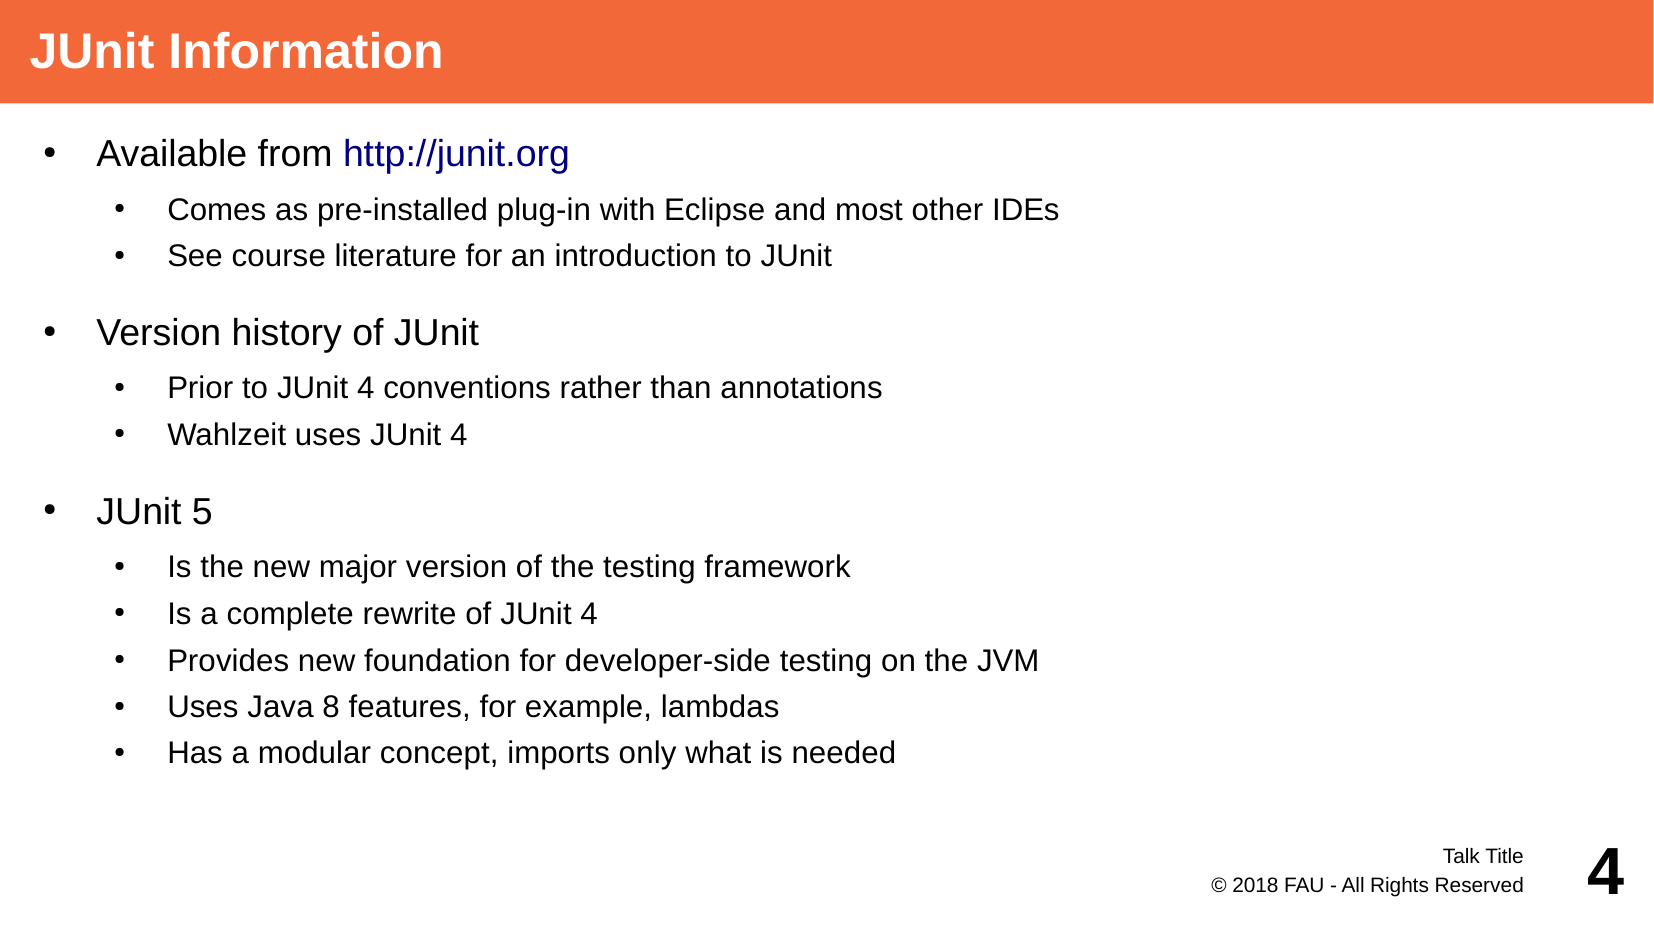

# JUnit Information
Available from http://junit.org
Comes as pre-installed plug-in with Eclipse and most other IDEs
See course literature for an introduction to JUnit
Version history of JUnit
Prior to JUnit 4 conventions rather than annotations
Wahlzeit uses JUnit 4
JUnit 5
Is the new major version of the testing framework
Is a complete rewrite of JUnit 4
Provides new foundation for developer-side testing on the JVM
Uses Java 8 features, for example, lambdas
Has a modular concept, imports only what is needed
Talk Title
4
© 2018 FAU - All Rights Reserved